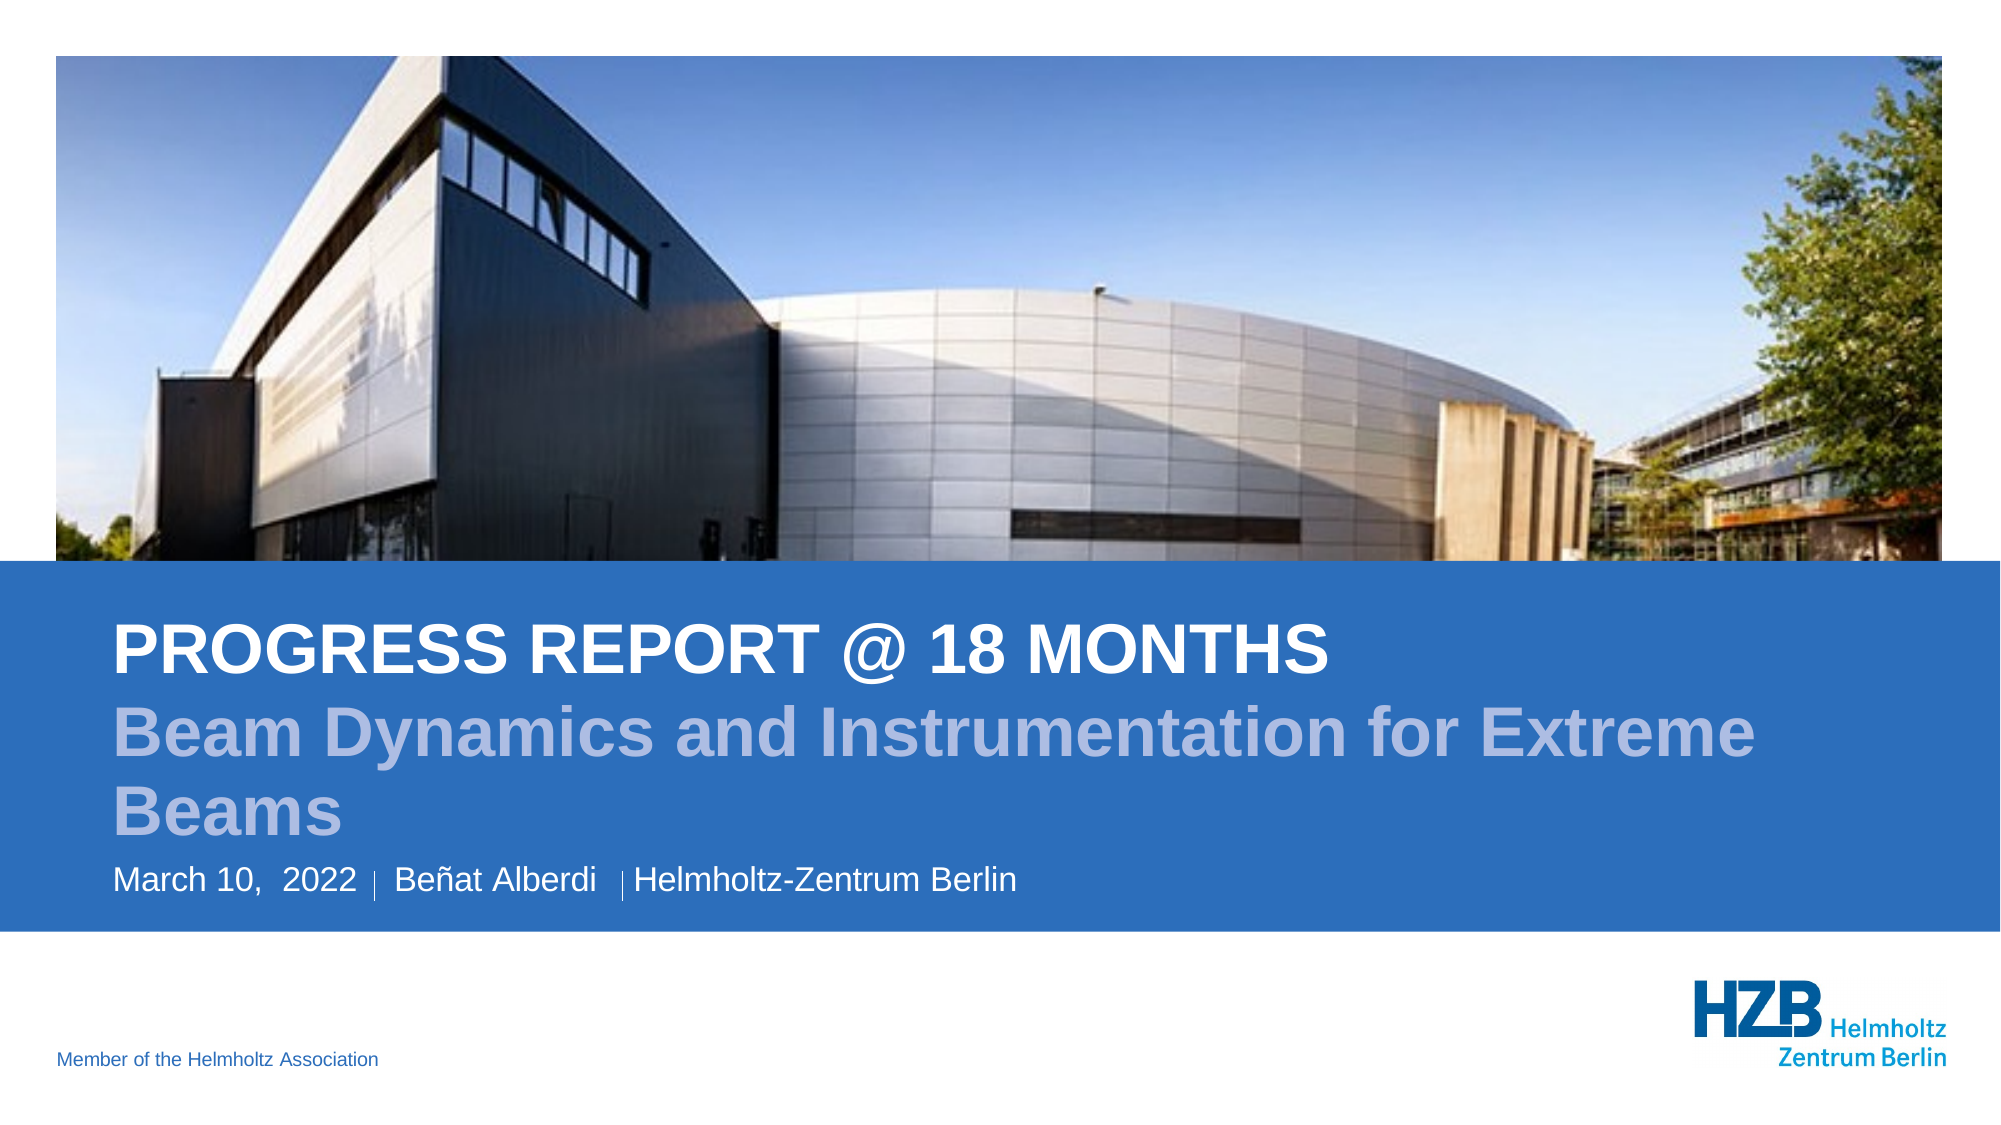

PROGRESS REPORT @ 18 MONTHS
Beam Dynamics and Instrumentation for Extreme Beams
March 10,  2022 Beñat Alberdi Helmholtz-Zentrum Berlin
Member of the Helmholtz Association